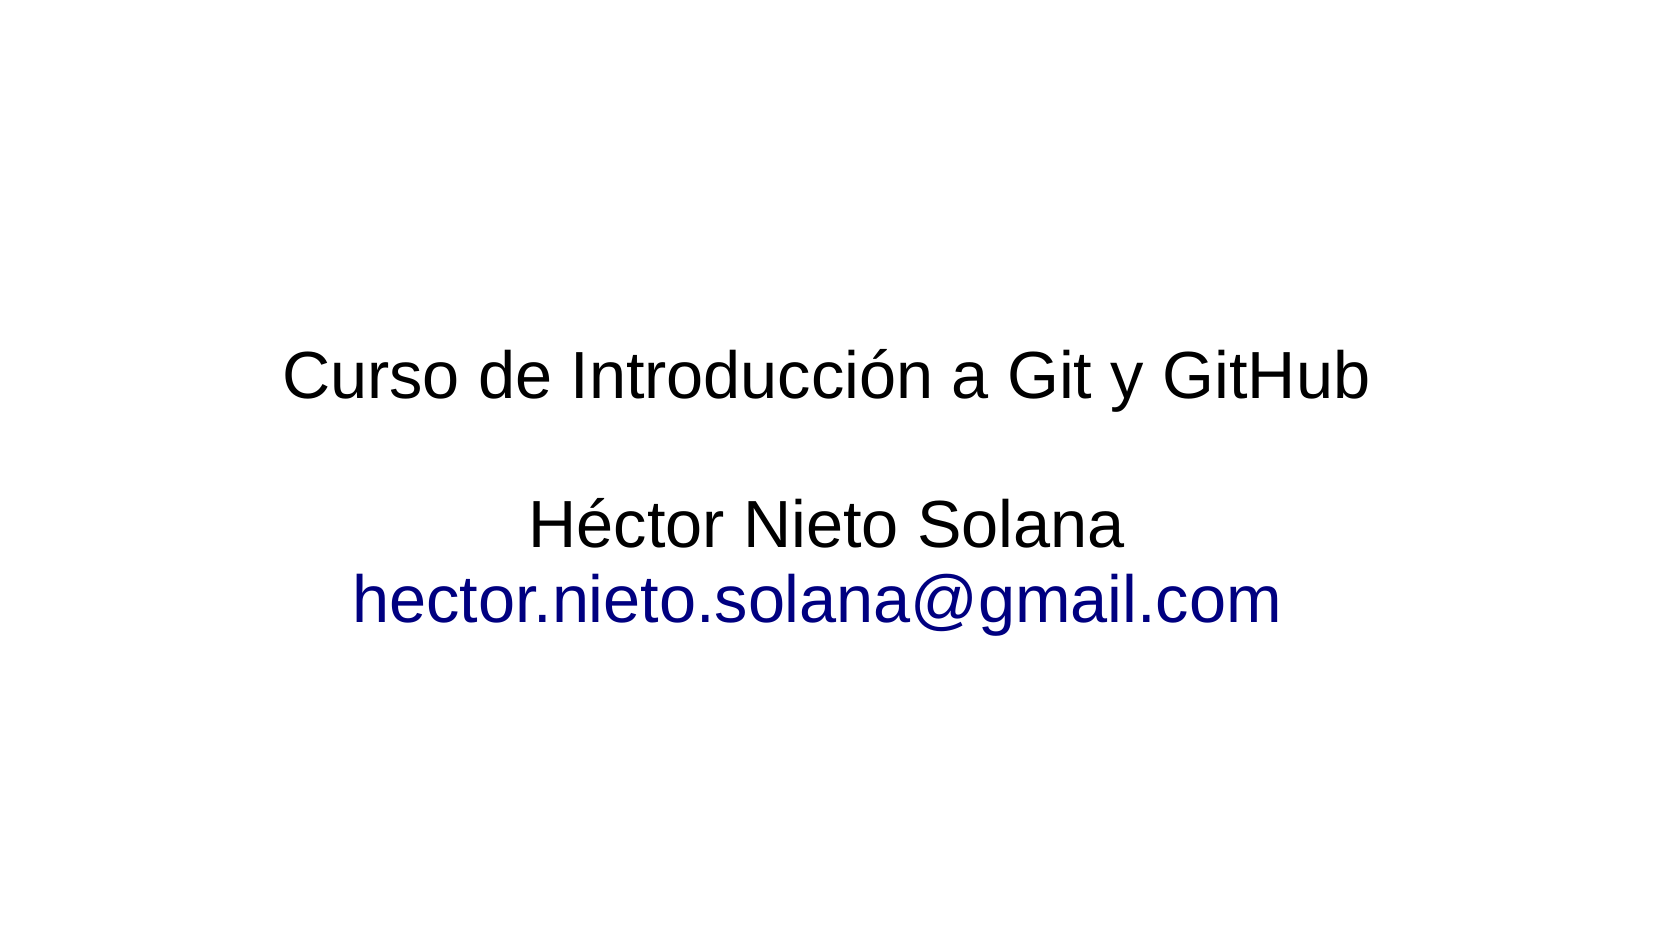

# Curso de Introducción a Git y GitHub
Héctor Nieto Solana
hector.nieto.solana@gmail.com